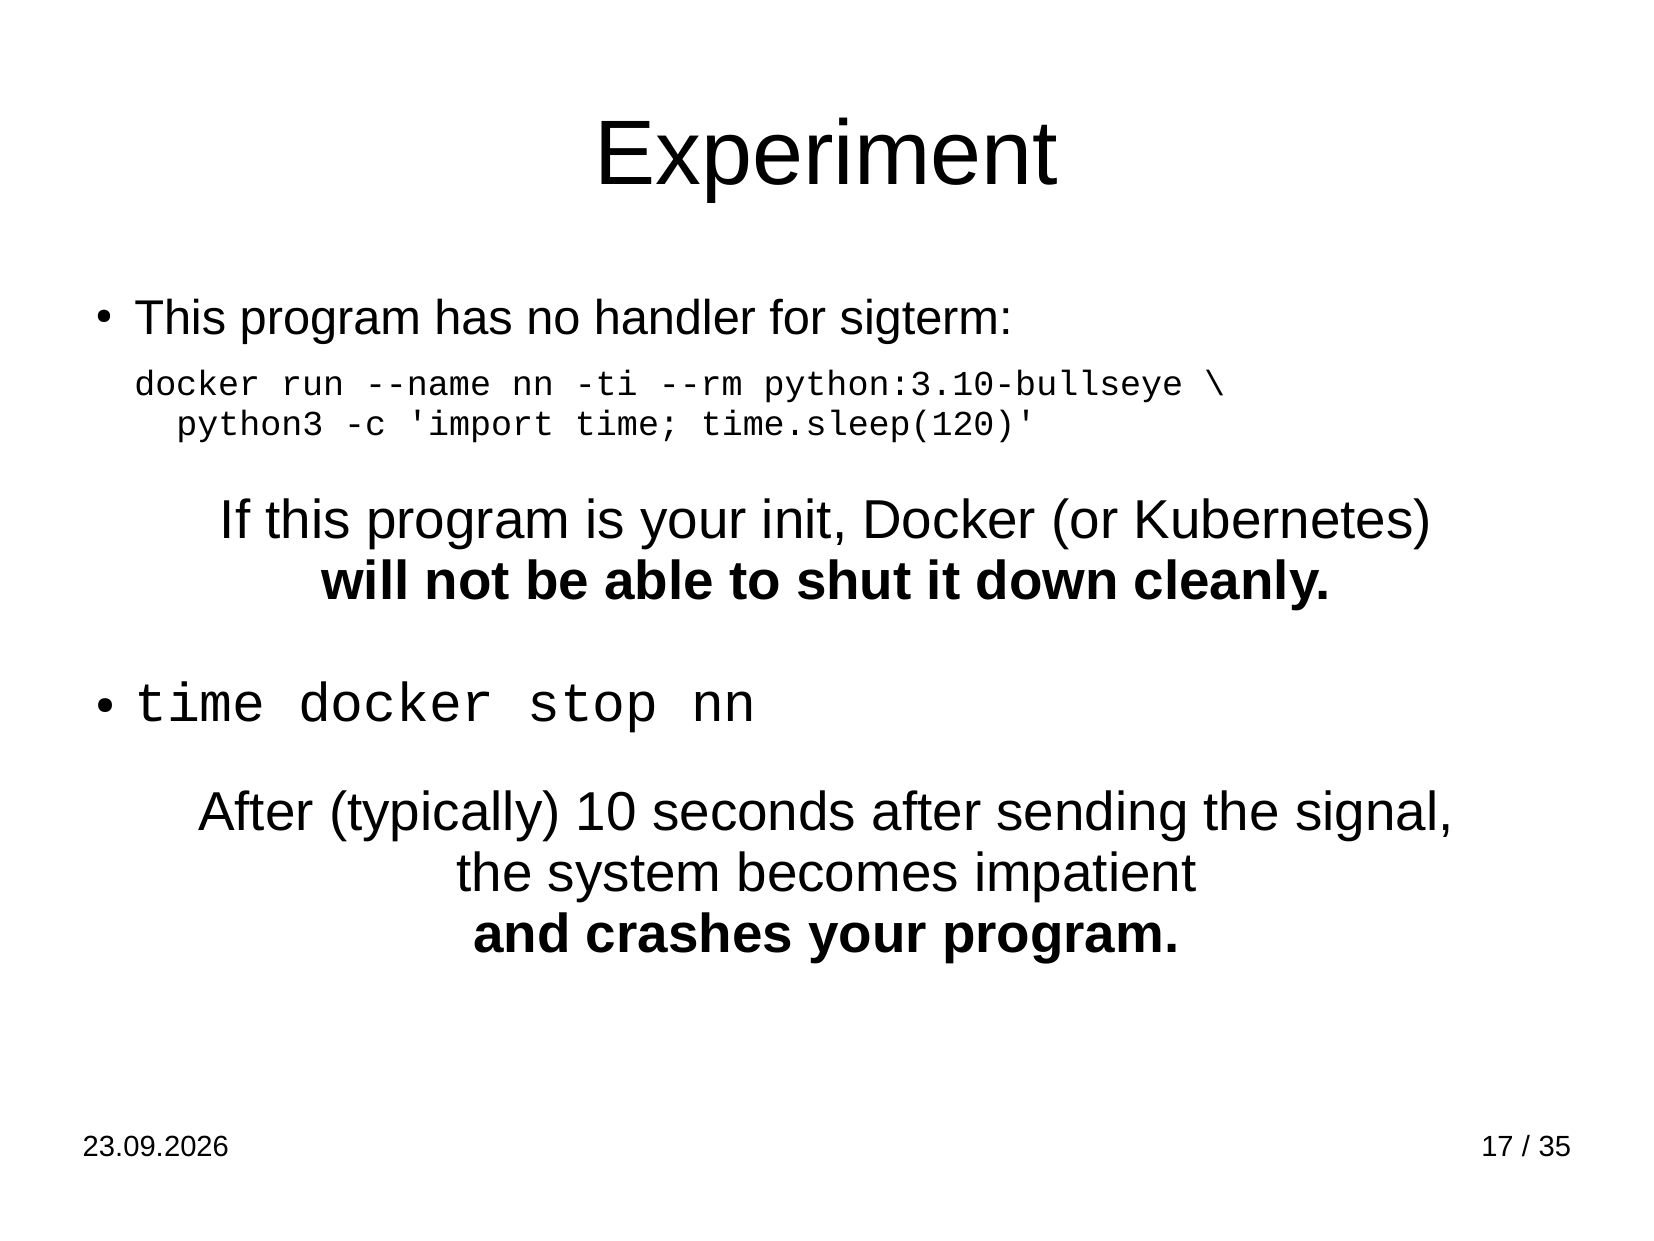

# Experiment
This program has no handler for sigterm:
docker run --name nn -ti --rm python:3.10-bullseye \
 python3 -c 'import time; time.sleep(120)'
If this program is your init, Docker (or Kubernetes)
will not be able to shut it down cleanly.
time docker stop nn
After (typically) 10 seconds after sending the signal,
the system becomes impatient
and crashes your program.